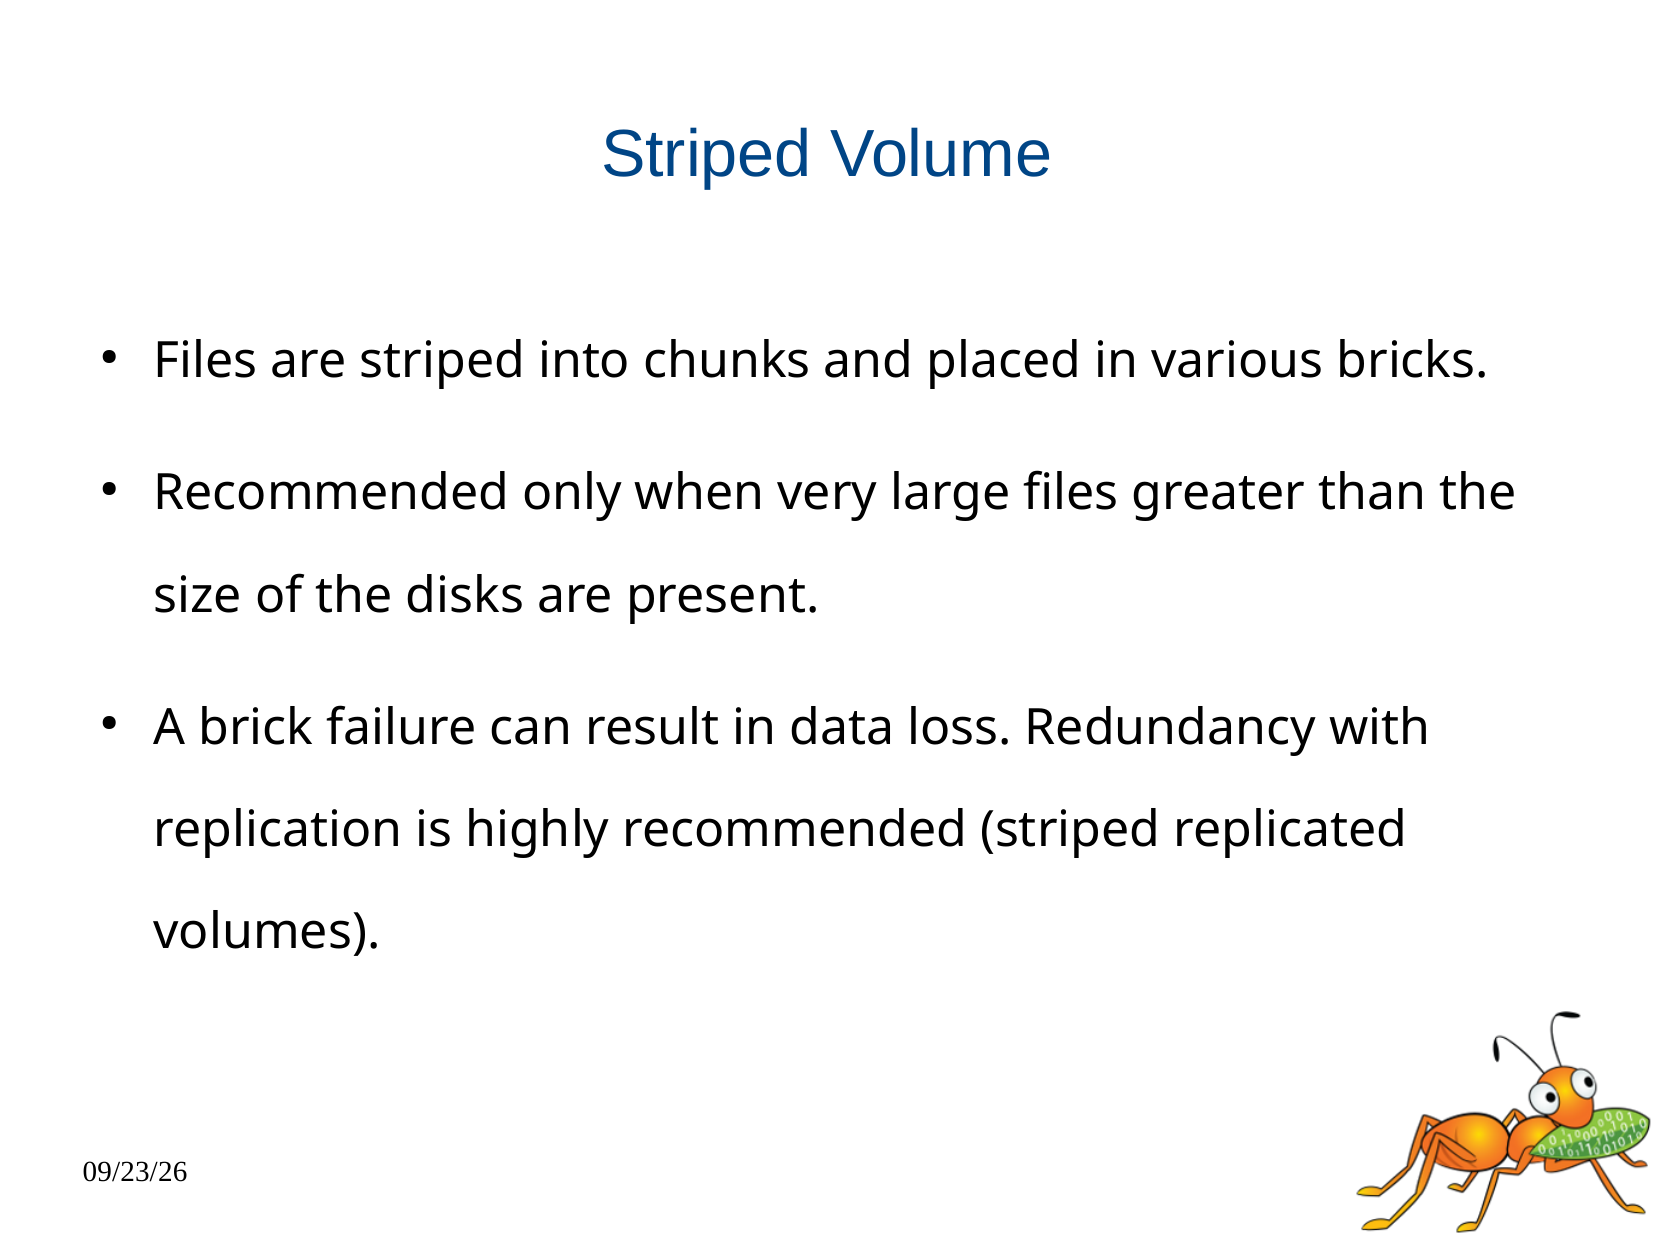

# Striped Volume
Files are striped into chunks and placed in various bricks.
Recommended only when very large files greater than the size of the disks are present.
A brick failure can result in data loss. Redundancy with replication is highly recommended (striped replicated volumes).